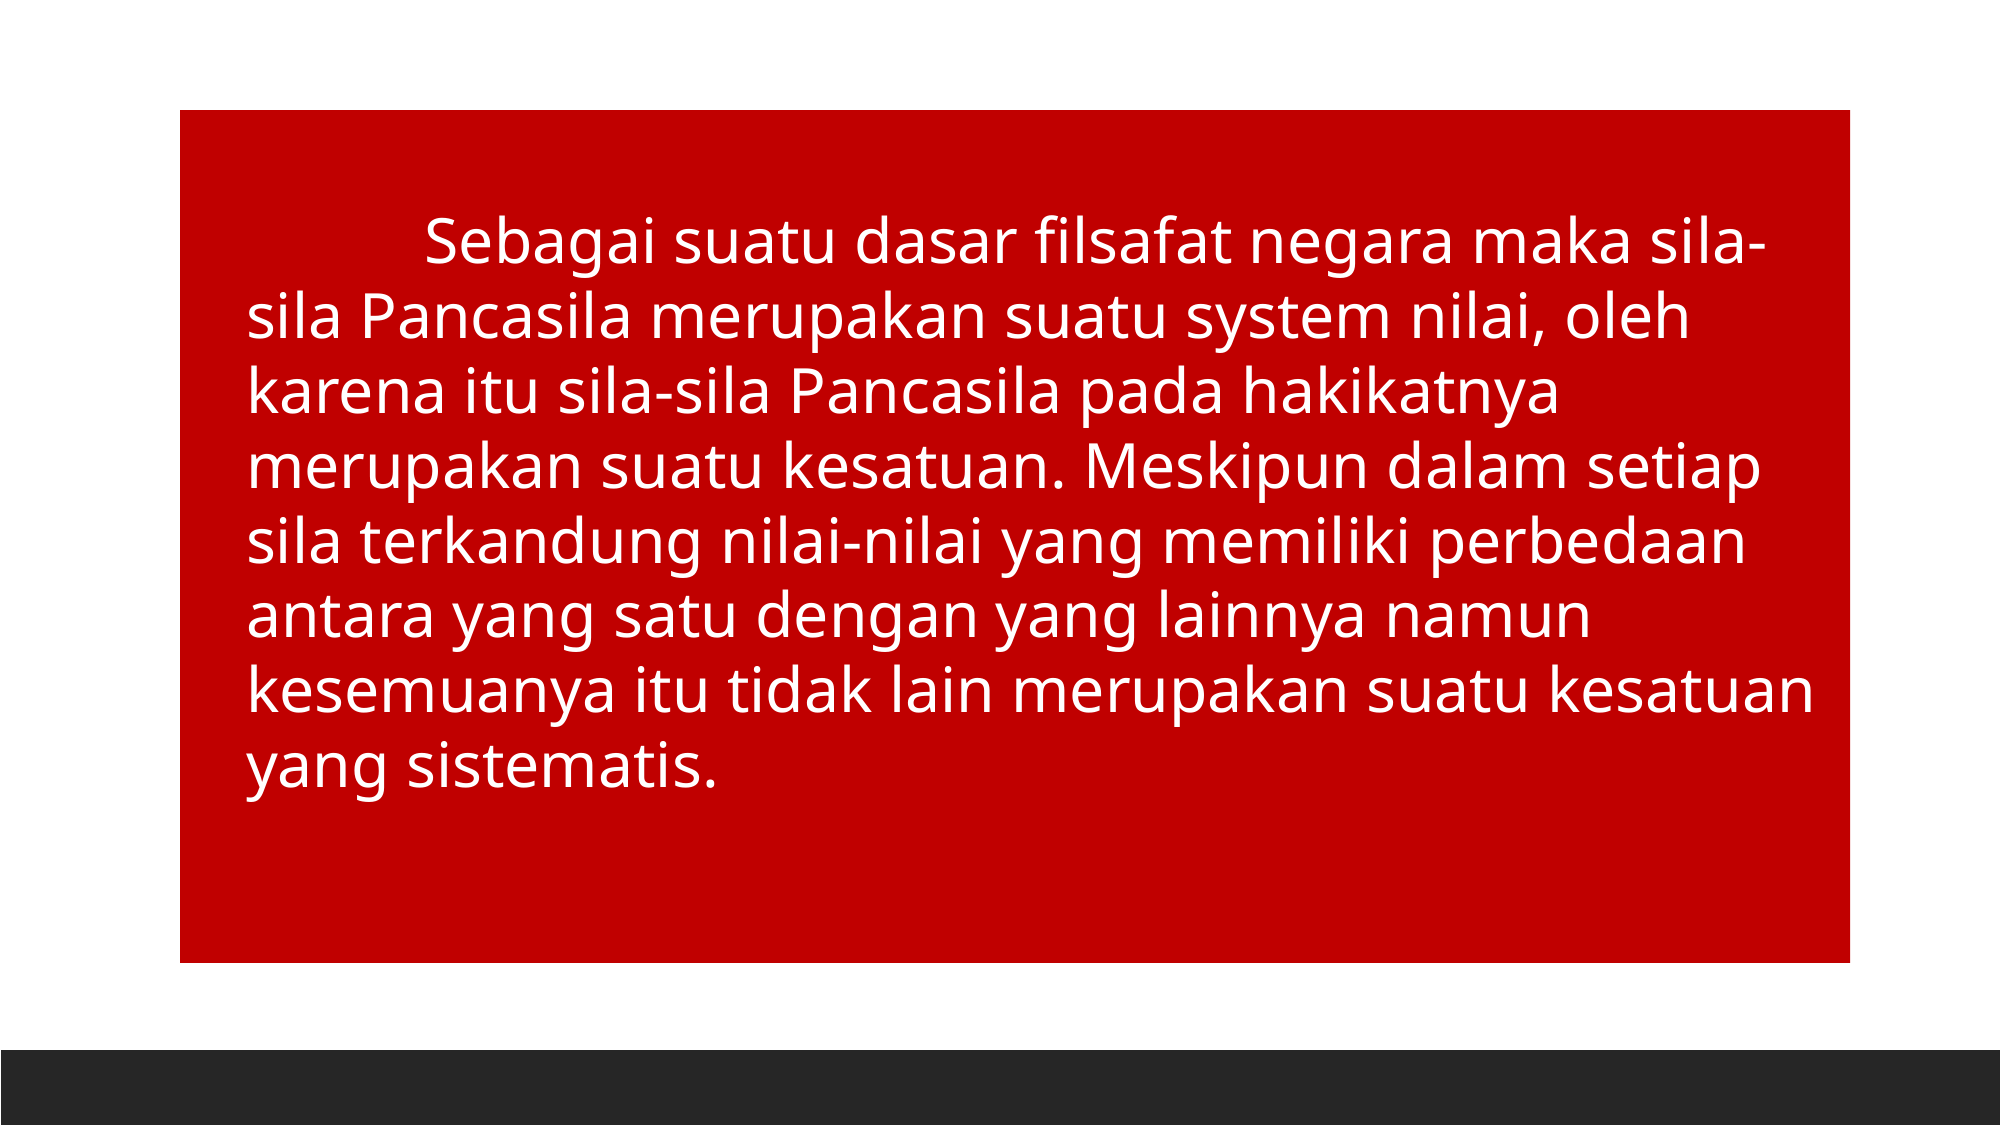

# Sebagai suatu dasar filsafat negara maka sila-sila Pancasila merupakan suatu system nilai, oleh karena itu sila-sila Pancasila pada hakikatnya merupakan suatu kesatuan. Meskipun dalam setiap sila terkandung nilai-nilai yang memiliki perbedaan antara yang satu dengan yang lainnya namun kesemuanya itu tidak lain merupakan suatu kesatuan yang sistematis.